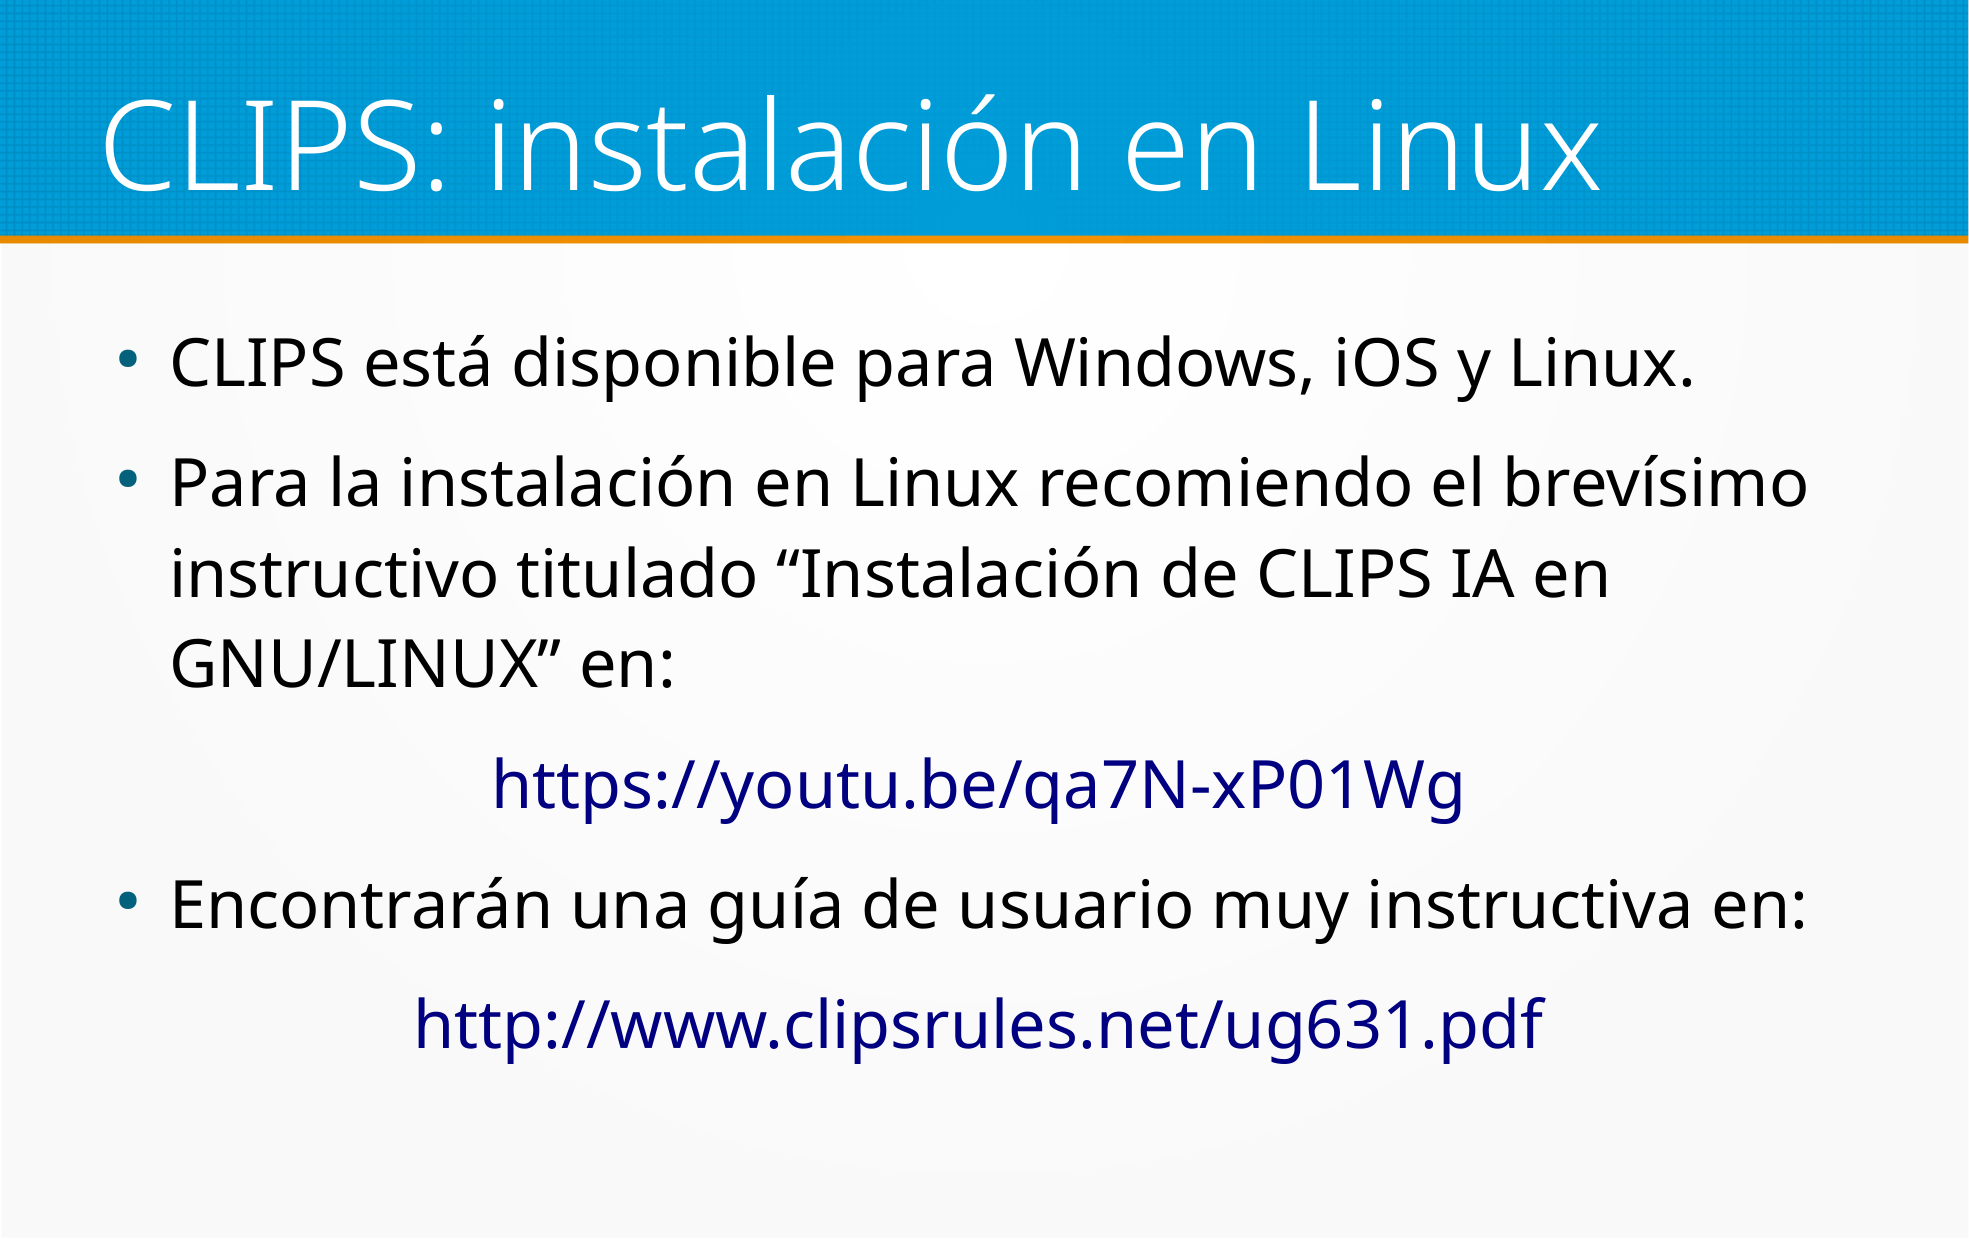

# CLIPS: instalación en Linux
CLIPS está disponible para Windows, iOS y Linux.
Para la instalación en Linux recomiendo el brevísimo instructivo titulado “Instalación de CLIPS IA en GNU/LINUX” en:
https://youtu.be/qa7N-xP01Wg
Encontrarán una guía de usuario muy instructiva en:
http://www.clipsrules.net/ug631.pdf